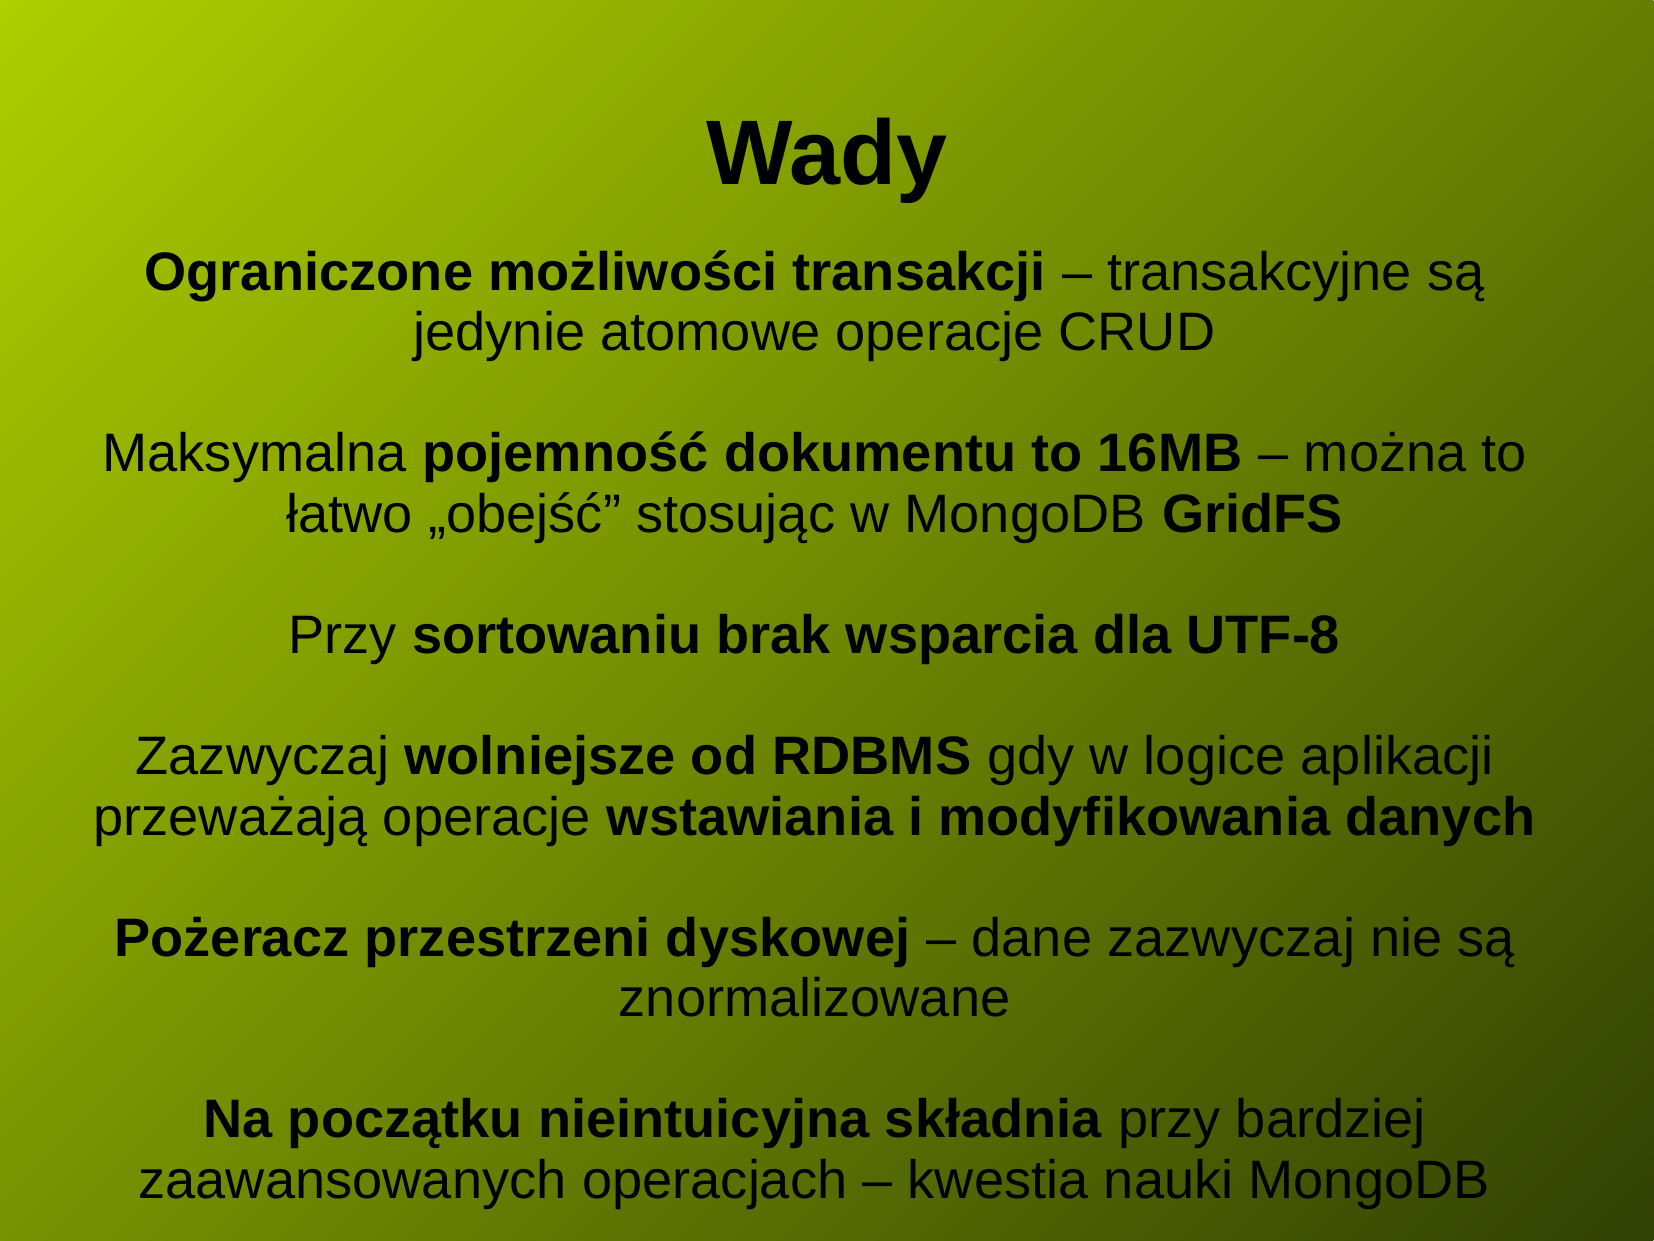

# Wady
Ograniczone możliwości transakcji – transakcyjne są jedynie atomowe operacje CRUD
Maksymalna pojemność dokumentu to 16MB – można to łatwo „obejść” stosując w MongoDB GridFS
Przy sortowaniu brak wsparcia dla UTF-8
Zazwyczaj wolniejsze od RDBMS gdy w logice aplikacji przeważają operacje wstawiania i modyfikowania danych
Pożeracz przestrzeni dyskowej – dane zazwyczaj nie są znormalizowane
Na początku nieintuicyjna składnia przy bardziej zaawansowanych operacjach – kwestia nauki MongoDB